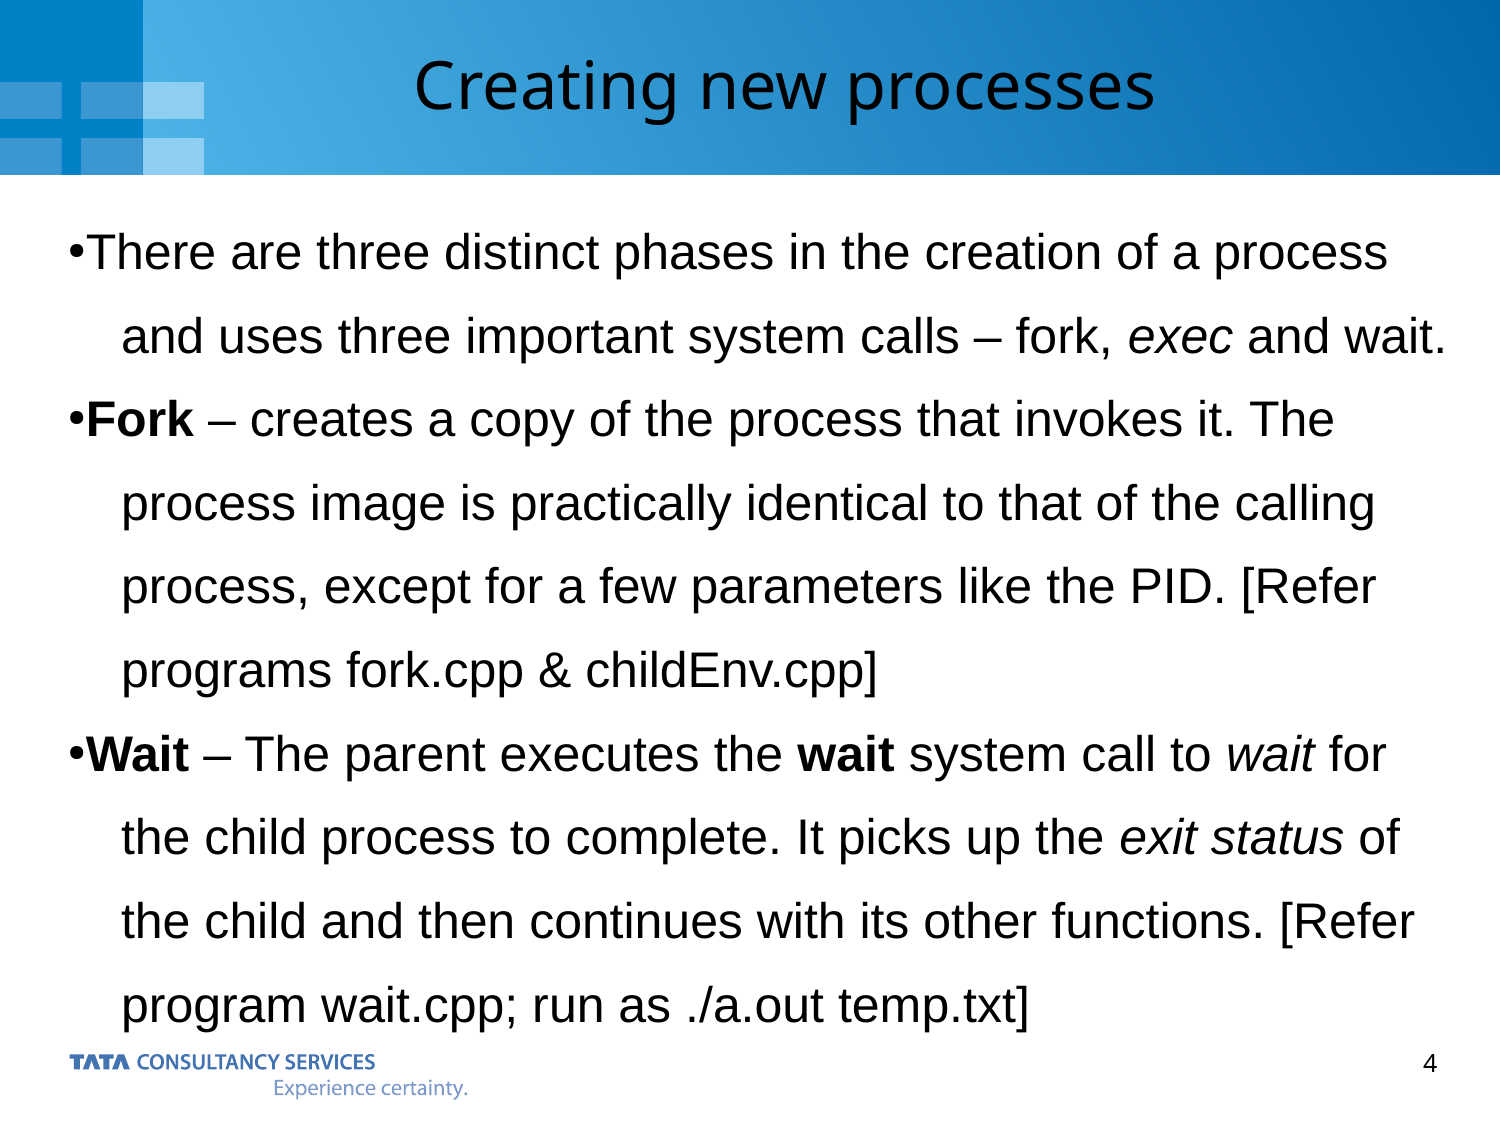

Creating new processes
There are three distinct phases in the creation of a process and uses three important system calls – fork, exec and wait.
Fork – creates a copy of the process that invokes it. The process image is practically identical to that of the calling process, except for a few parameters like the PID. [Refer programs fork.cpp & childEnv.cpp]
Wait – The parent executes the wait system call to wait for the child process to complete. It picks up the exit status of the child and then continues with its other functions. [Refer program wait.cpp; run as ./a.out temp.txt]